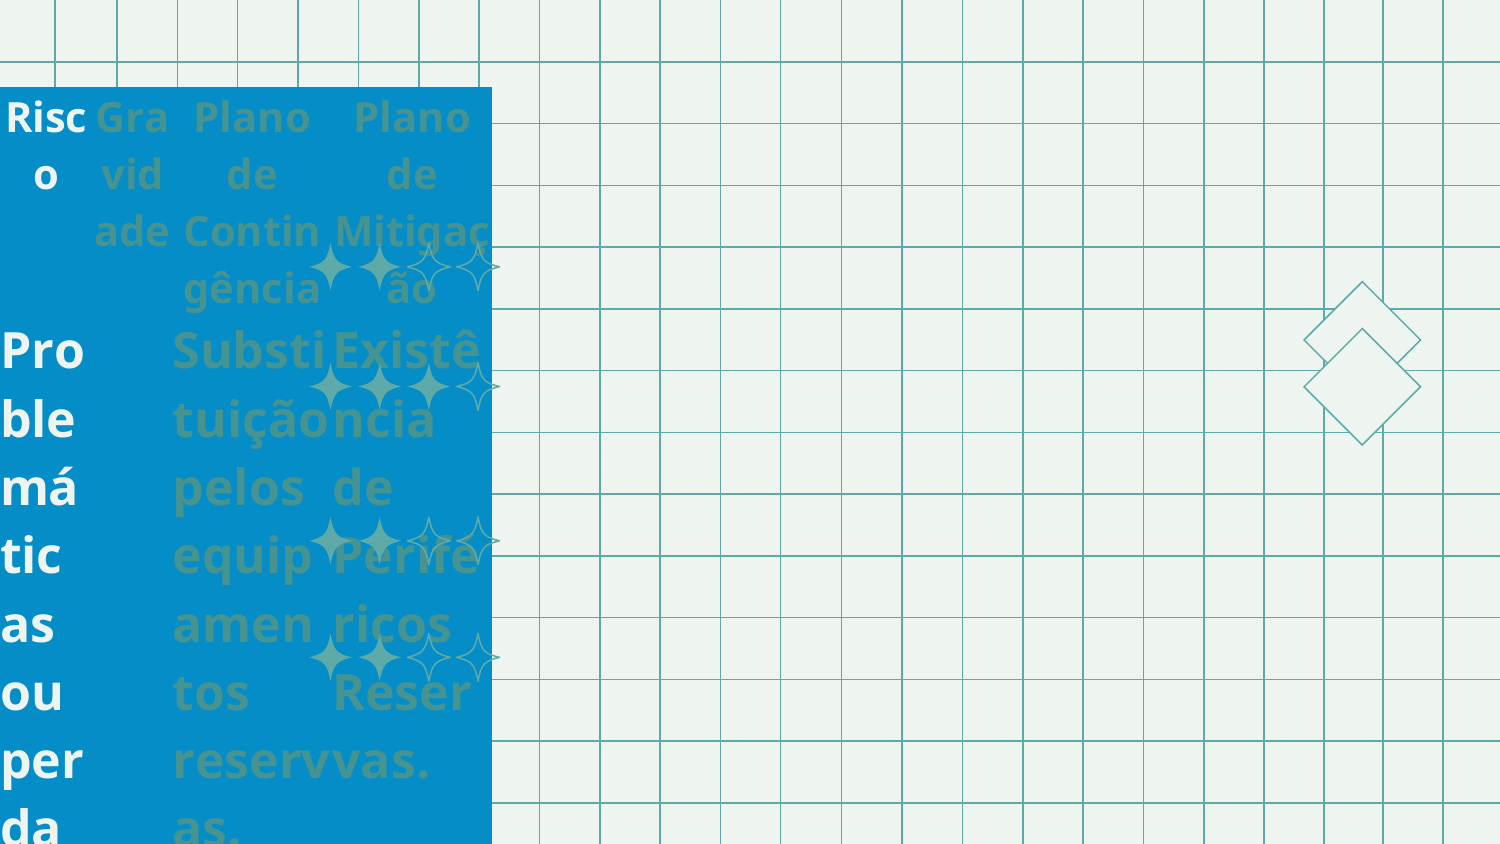

| Risco | Gravidade | Plano de Contingência | Plano de Mitigação |
| --- | --- | --- | --- |
| Problemáticas ou perda de equipamentos | | Substituição pelos equipamentos reservas. | Existência de Periféricos Reservas. |
| Invasão hacker ou problemática com malwares | | Sistema de Proteção Robusto. | Expurgo dos Invasores. |
| Má interpretação de requisitos | | O sistema deve fornecer um manual digital e informações pertinentes durante a utilização do sistema(linhas de observações, tooltips, etc). | Caberá ao proprietário do software garantir o treinamento obrigatório mínimo de seus funcionários. |
| Ausência de habilidade/poder para gerir o projeto | | Ver item" Má interpretação de requisitos". | Ver item "Má interpretação de requisitos". |